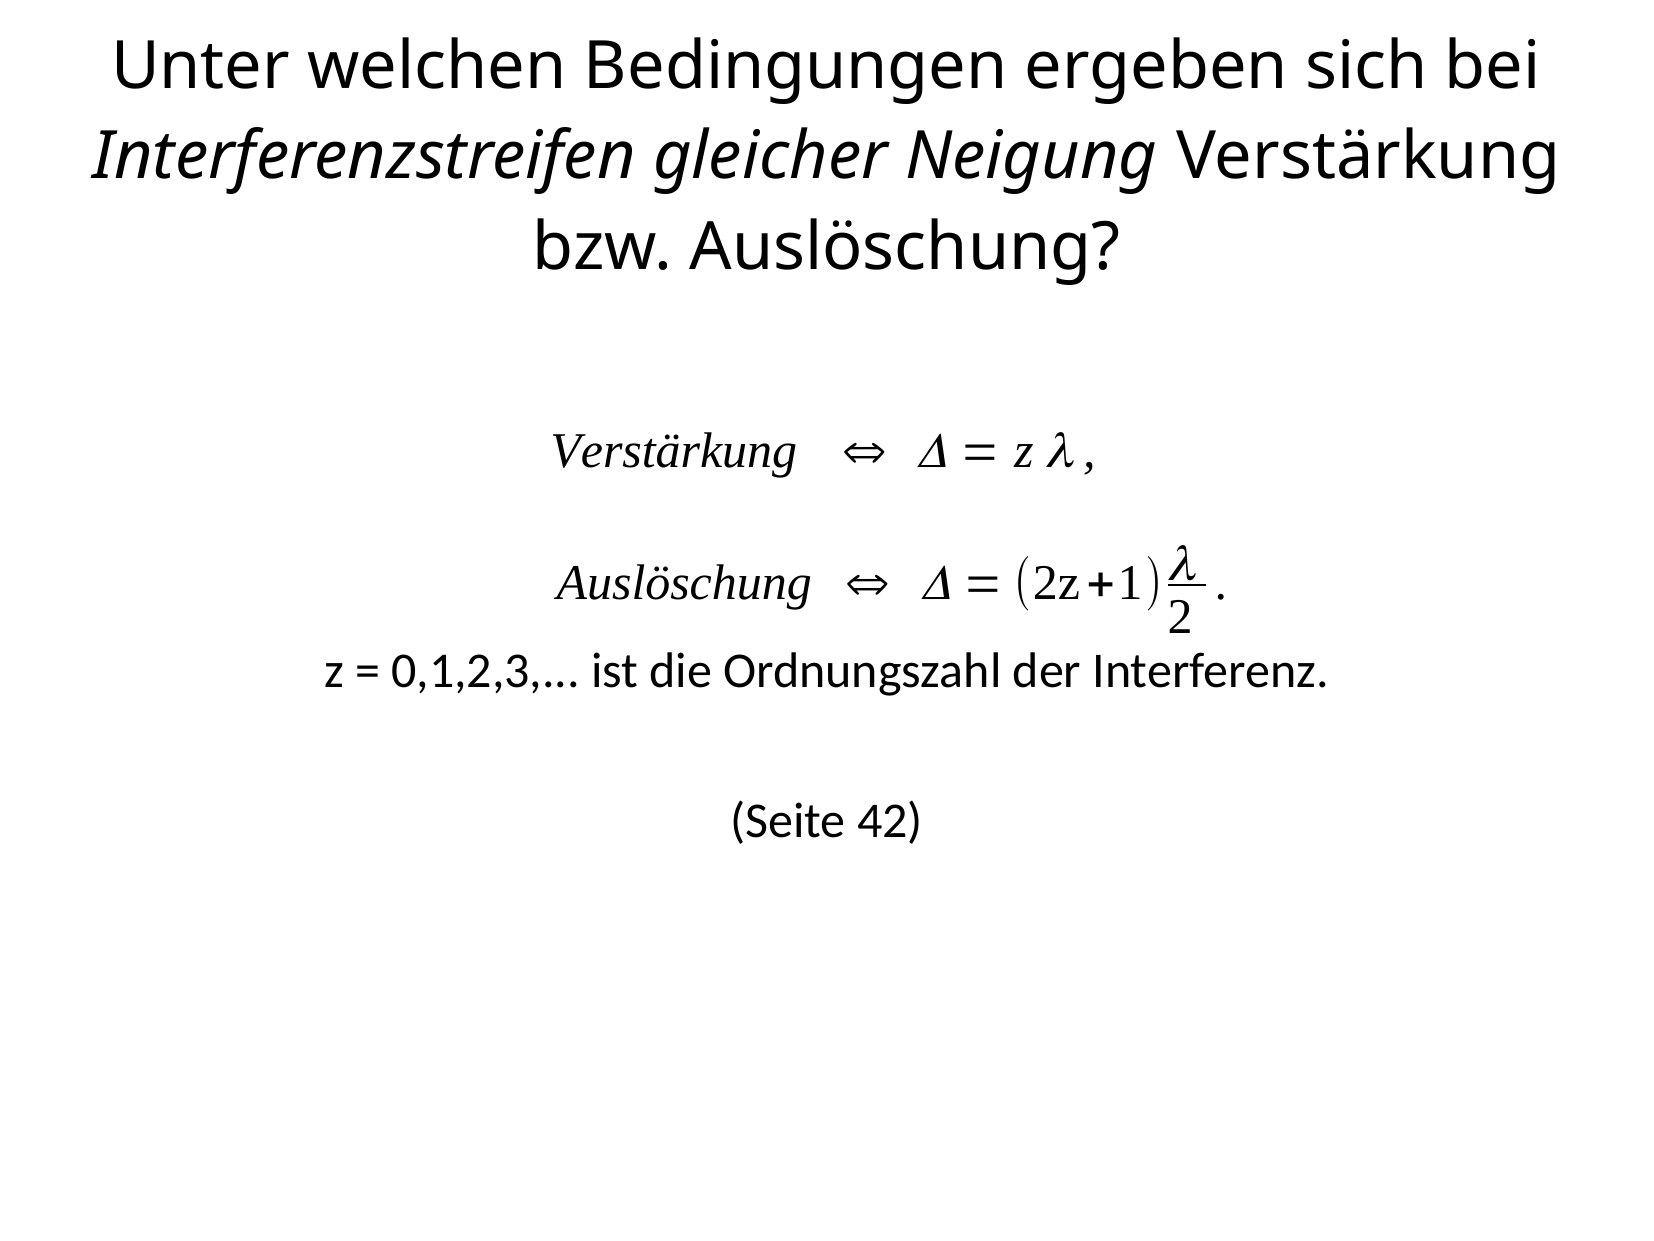

# Unter welchen Bedingungen ergeben sich bei Interferenzstreifen gleicher Neigung Verstärkung bzw. Auslöschung?
z = 0,1,2,3,... ist die Ordnungszahl der Interferenz.
(Seite 42)